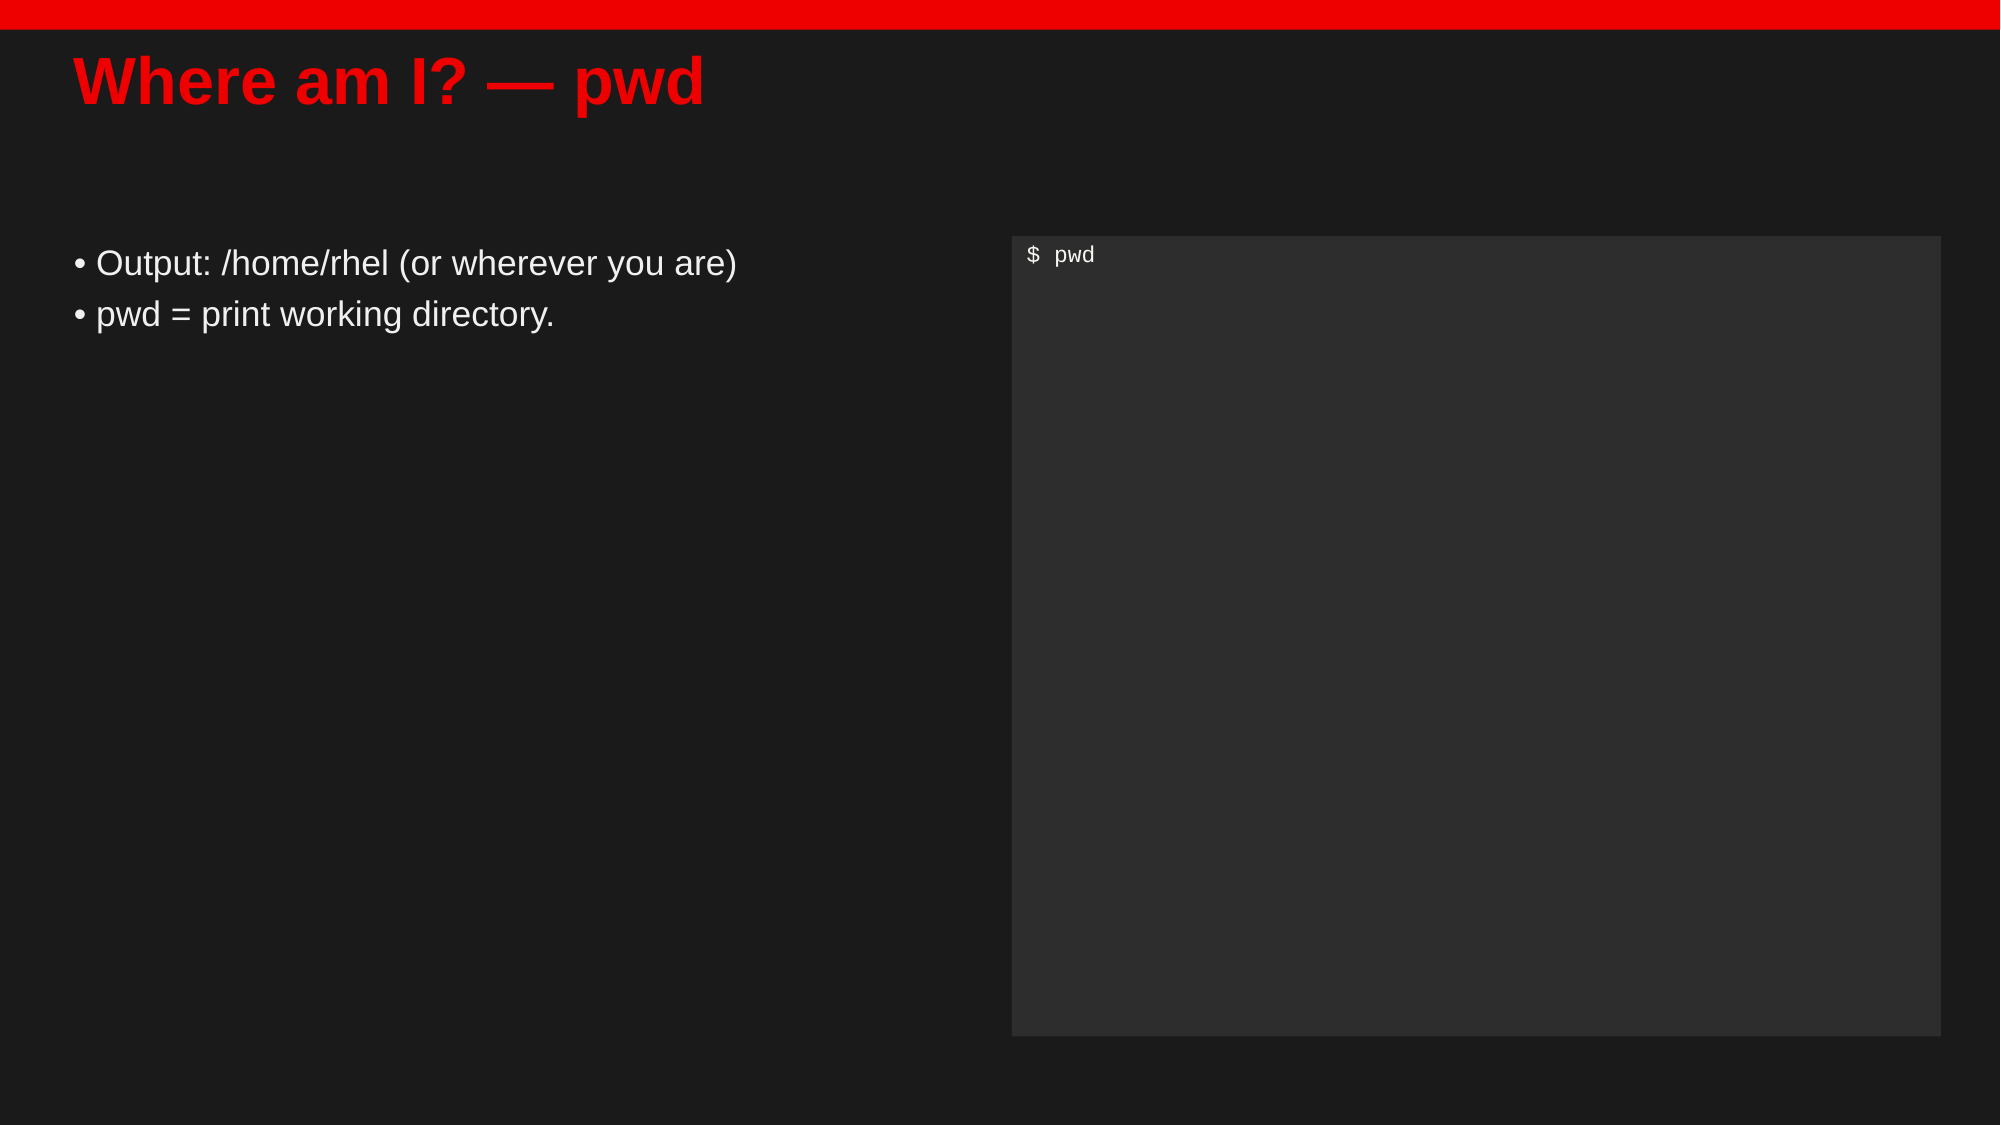

Where am I? — pwd
• Output: /home/rhel (or wherever you are)
• pwd = print working directory.
$ pwd